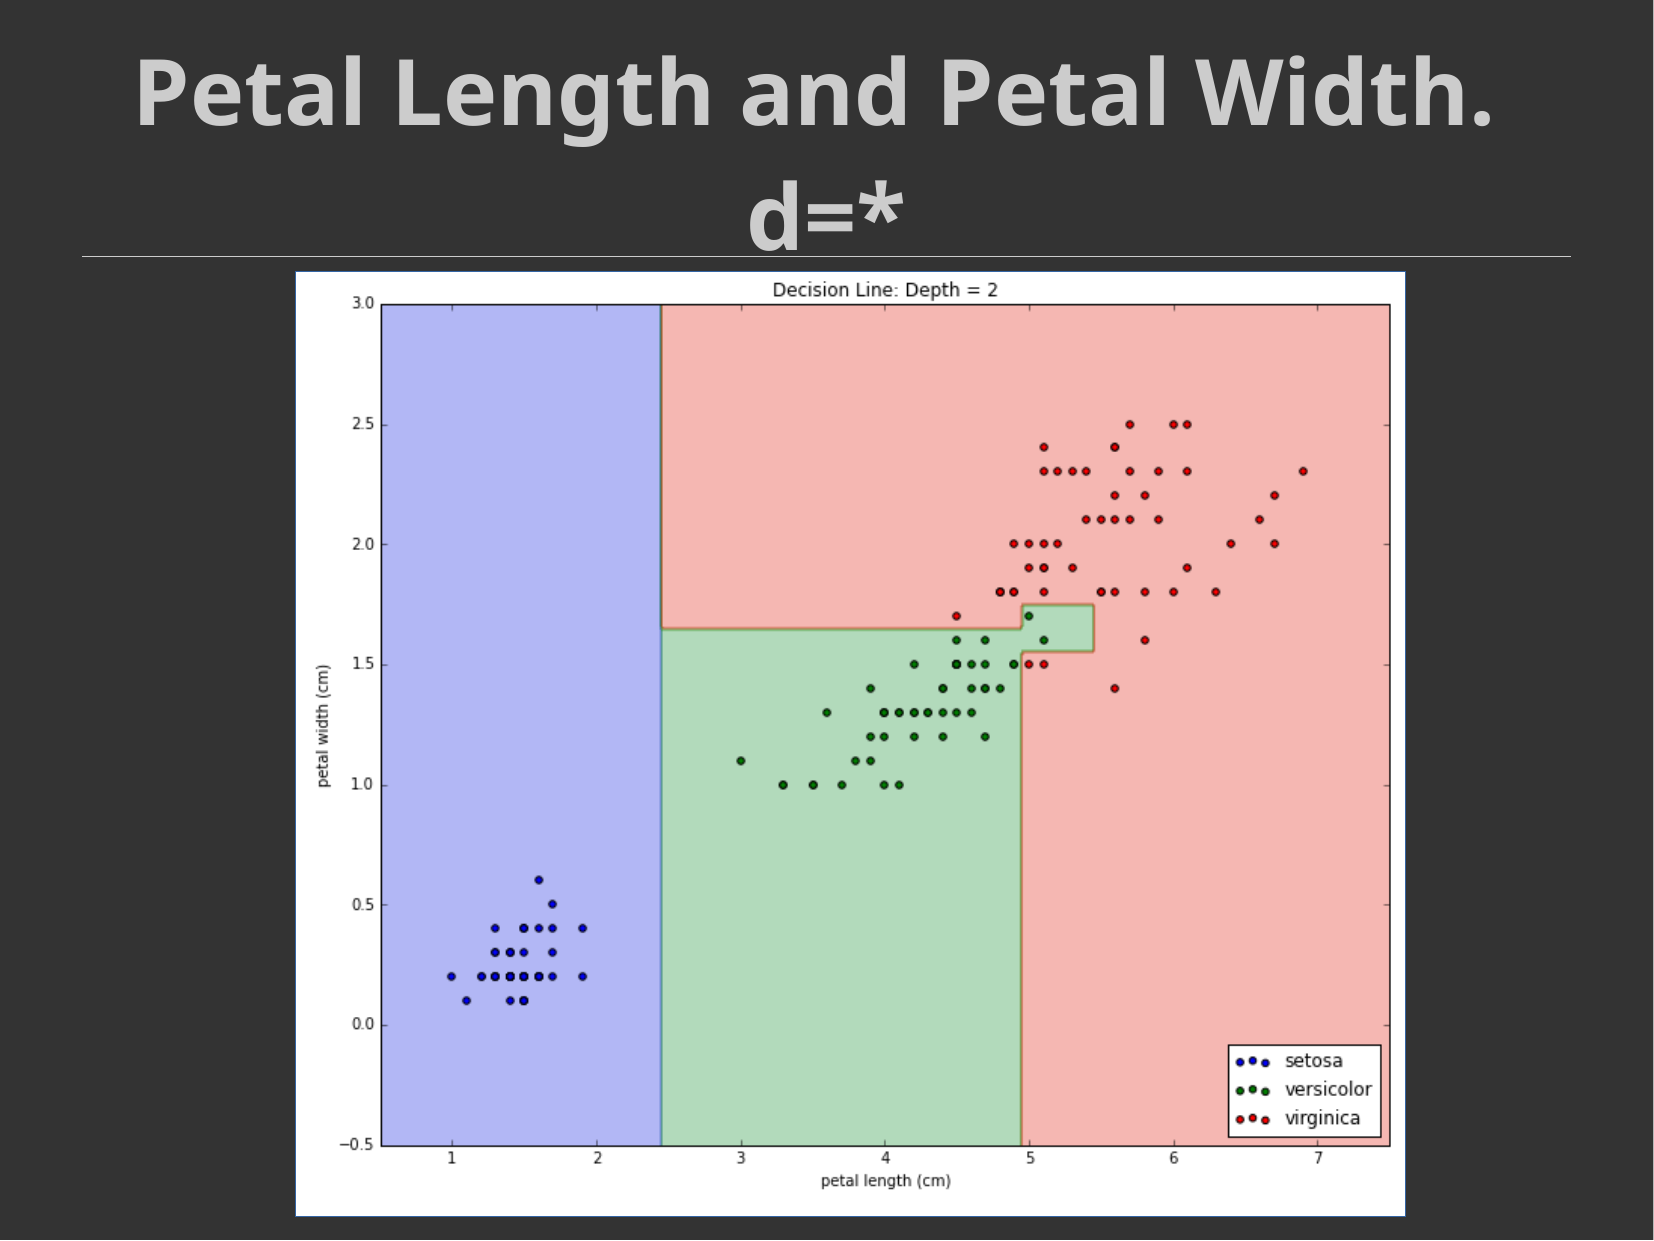

# Petal Length and Petal Width. d=*